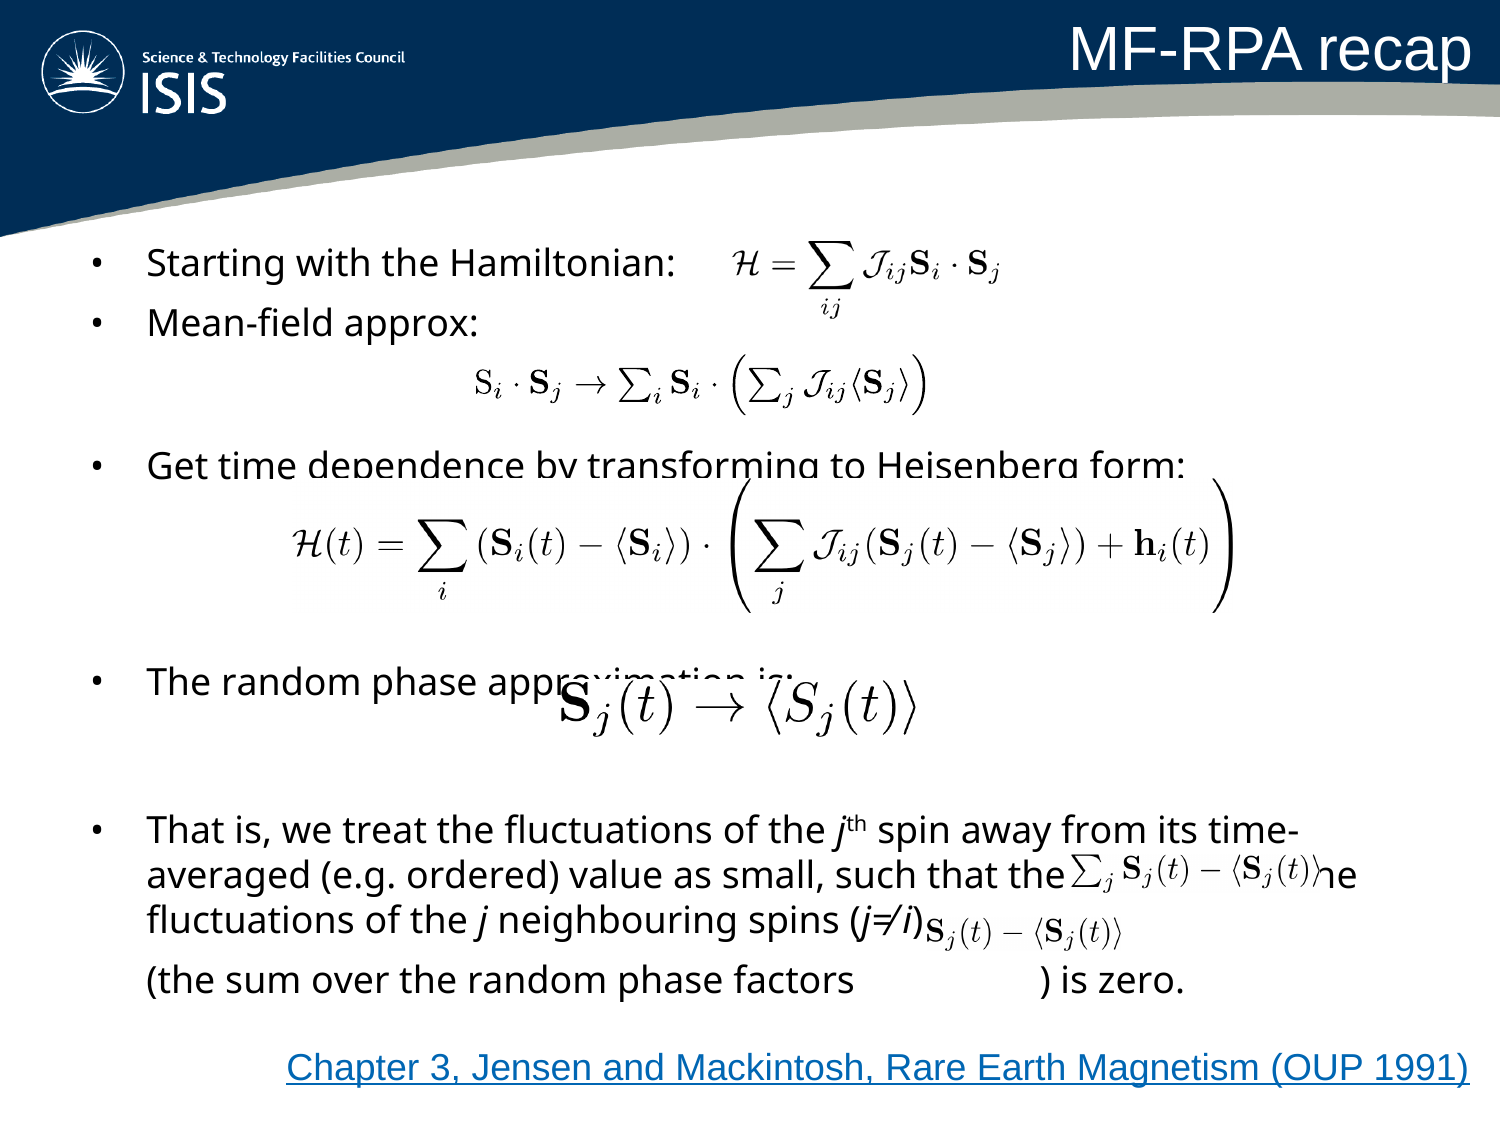

MF-RPA recap
# Starting with the Hamiltonian:
Mean-field approx:
Get time dependence by transforming to Heisenberg form:
The random phase approximation is:
That is, we treat the fluctuations of the jth spin away from its time-averaged (e.g. ordered) value as small, such that the sum over all the fluctuations of the j neighbouring spins (j≠ i)
(the sum over the random phase factors ) is zero.
Chapter 3, Jensen and Mackintosh, Rare Earth Magnetism (OUP 1991)